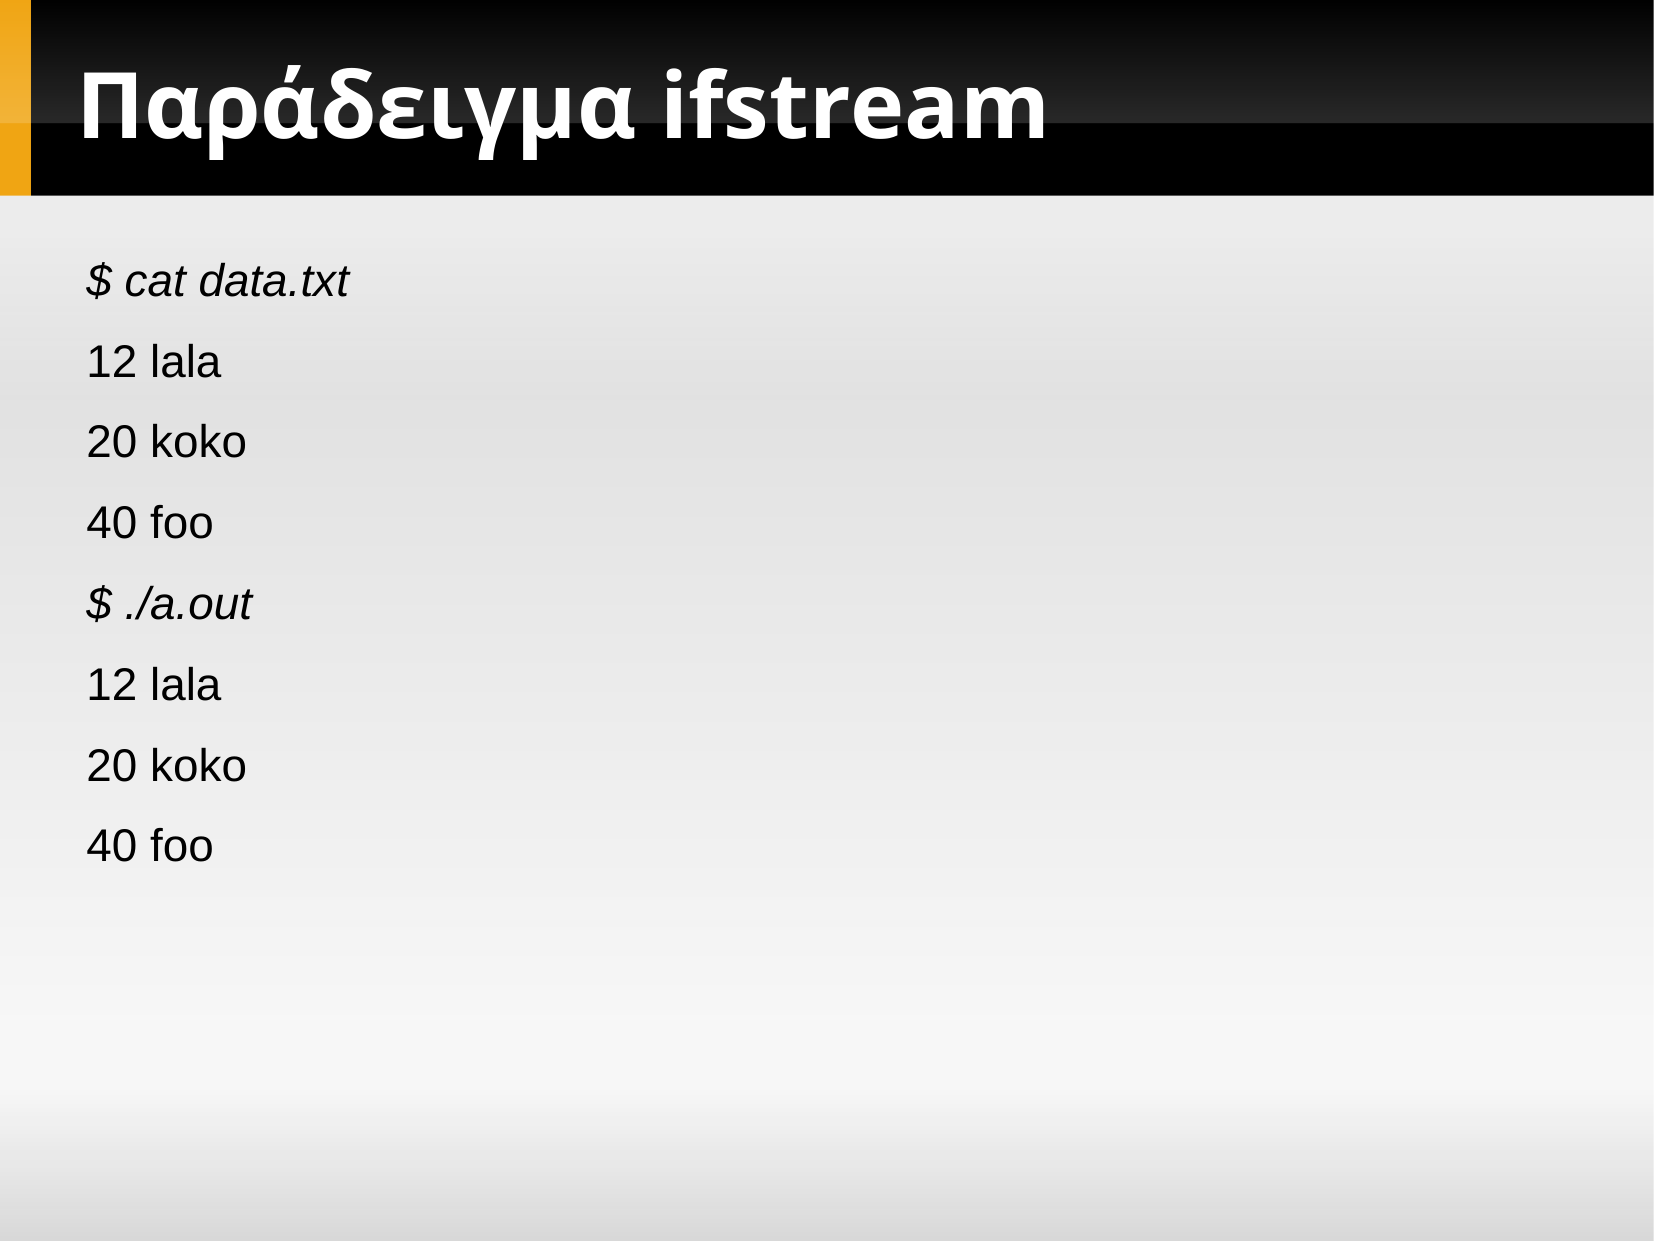

# Παράδειγμα ifstream
$ cat data.txt
12 lala
20 koko
40 foo
$ ./a.out
12 lala
20 koko
40 foo